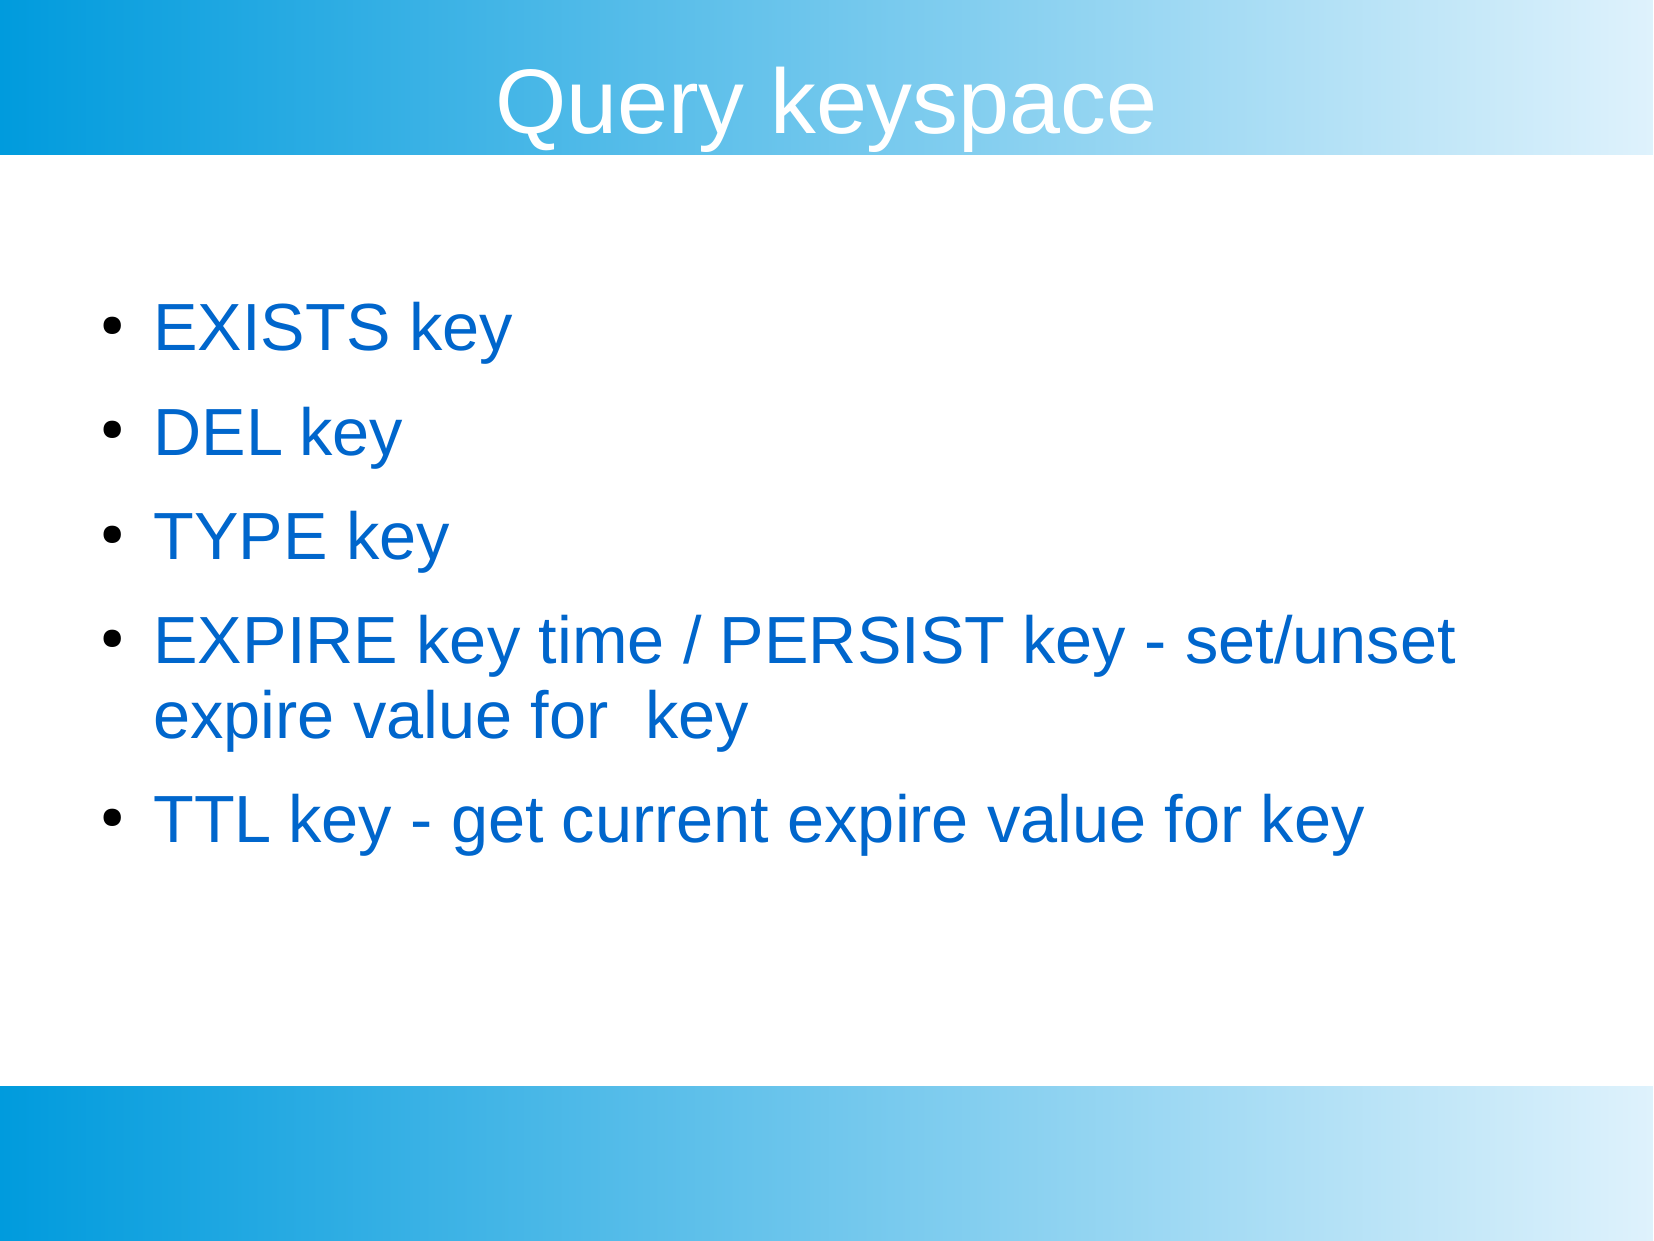

# Query keyspace
EXISTS key
DEL key
TYPE key
EXPIRE key time / PERSIST key - set/unset expire value for key
TTL key - get current expire value for key